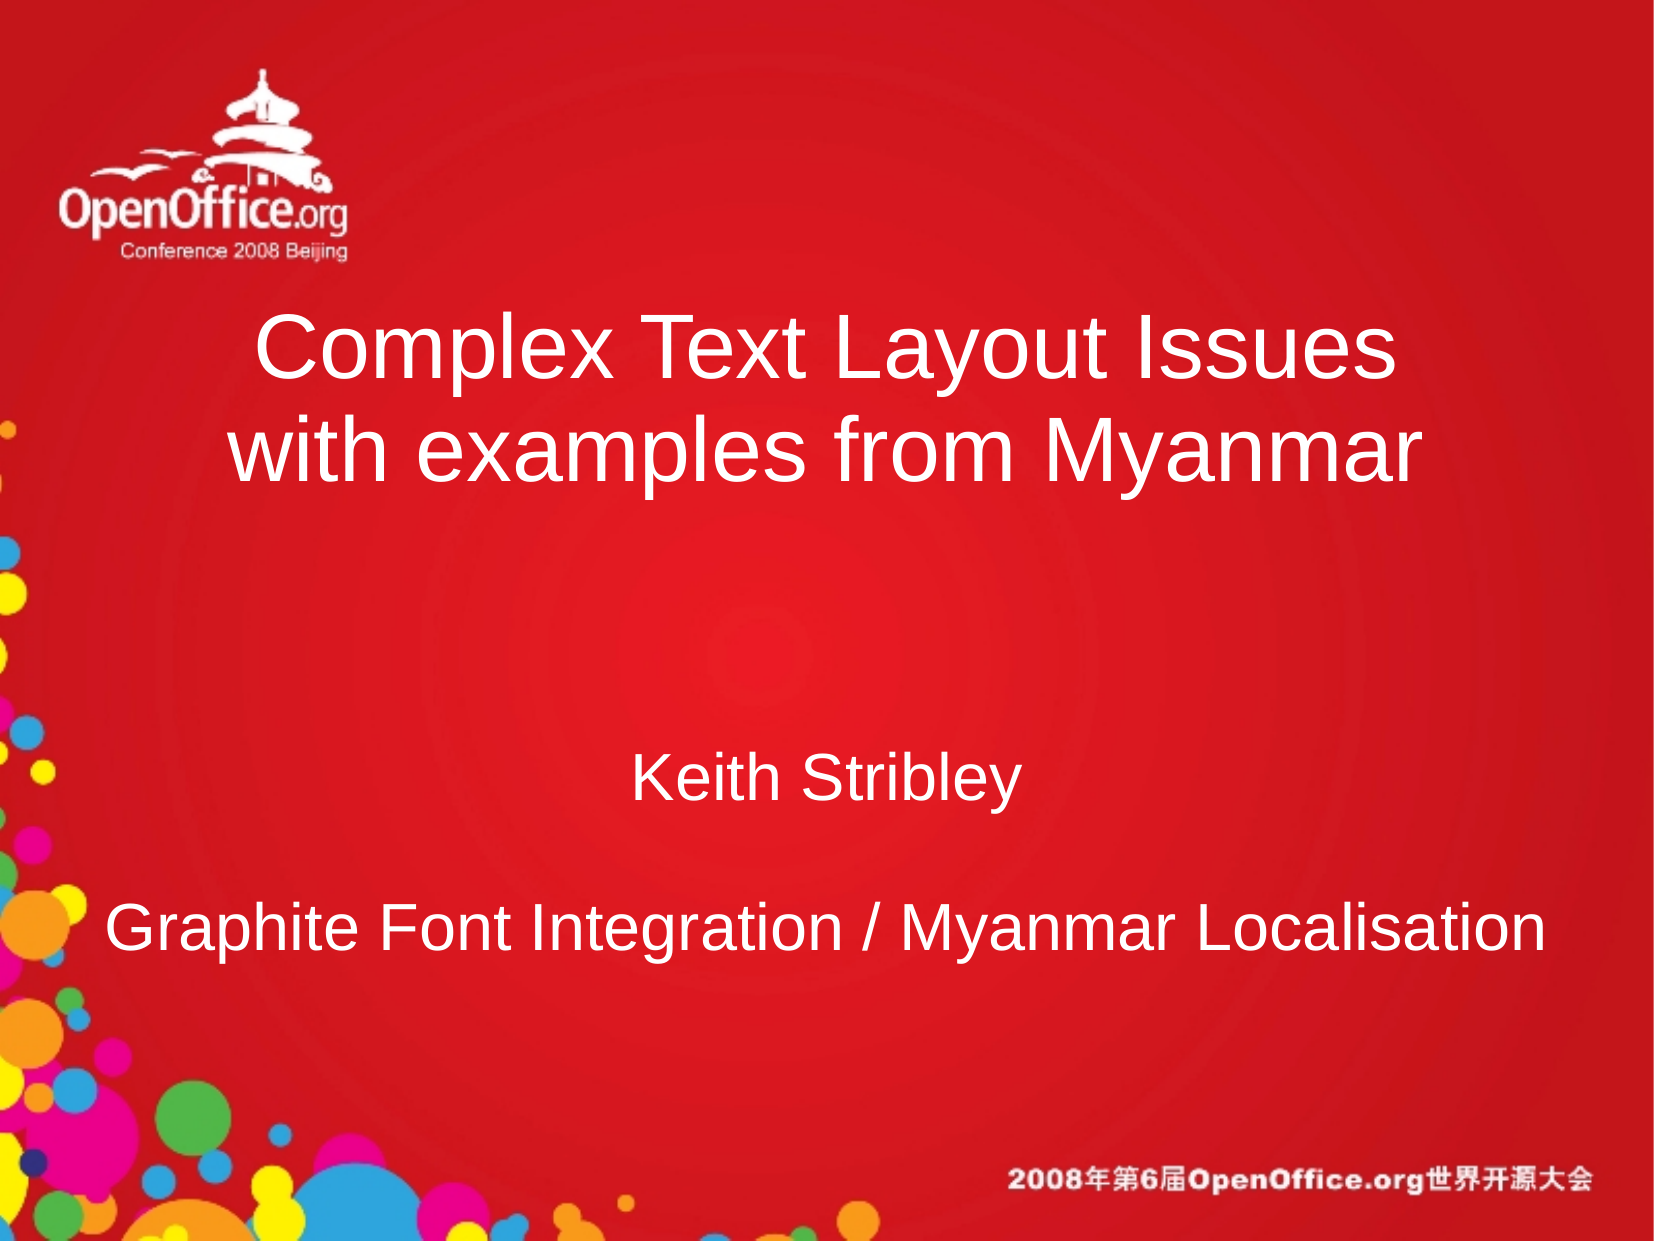

# Complex Text Layout Issues with examples from Myanmar
Keith Stribley
Graphite Font Integration / Myanmar Localisation